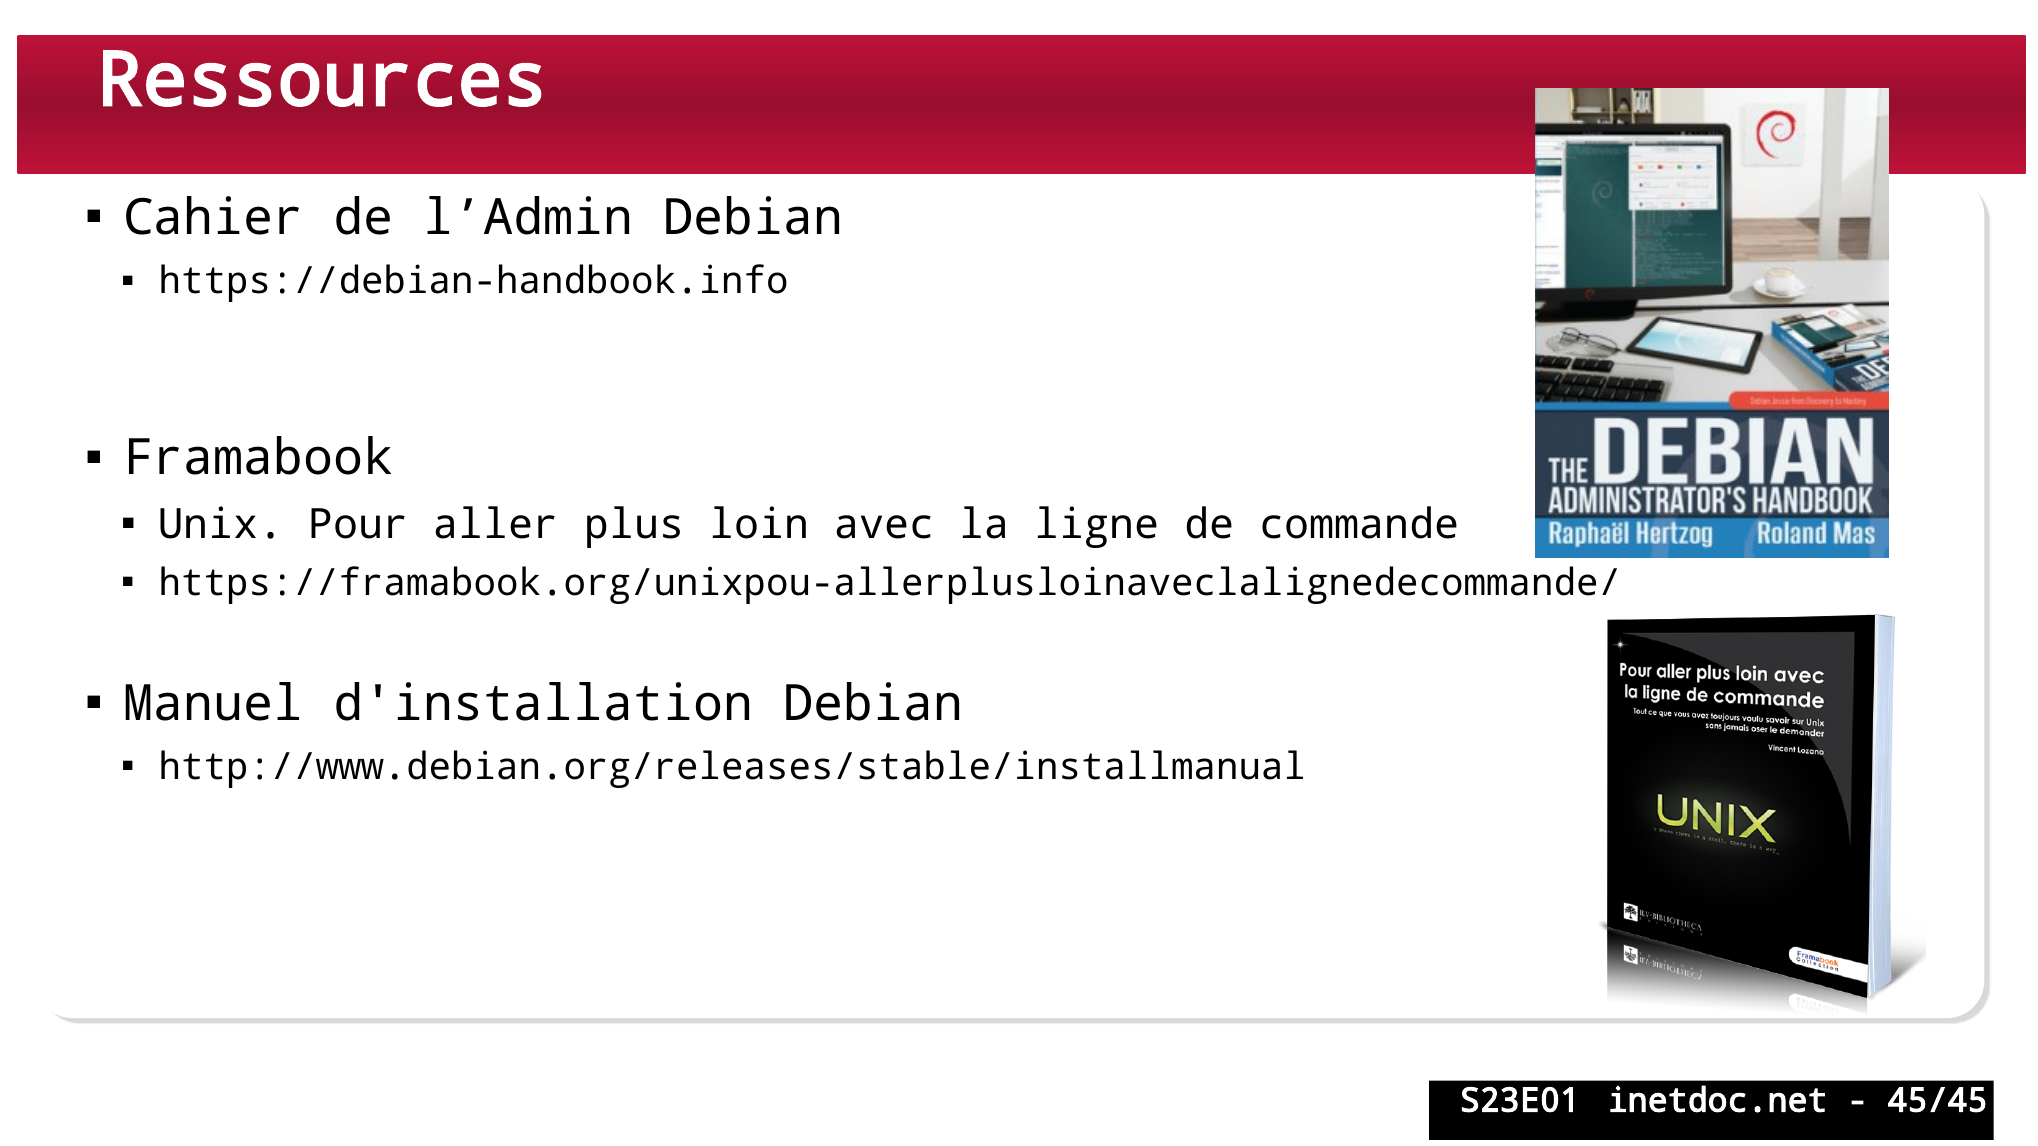

Ressources
Cahier de l’Admin Debian
https://debian-handbook.info
Framabook
Unix. Pour aller plus loin avec la ligne de commande
https://framabook.org/unixpou-allerplusloinaveclalignedecommande/
Manuel d'installation Debian
http://www.debian.org/releases/stable/installmanual
S23E01	inetdoc.net - /45